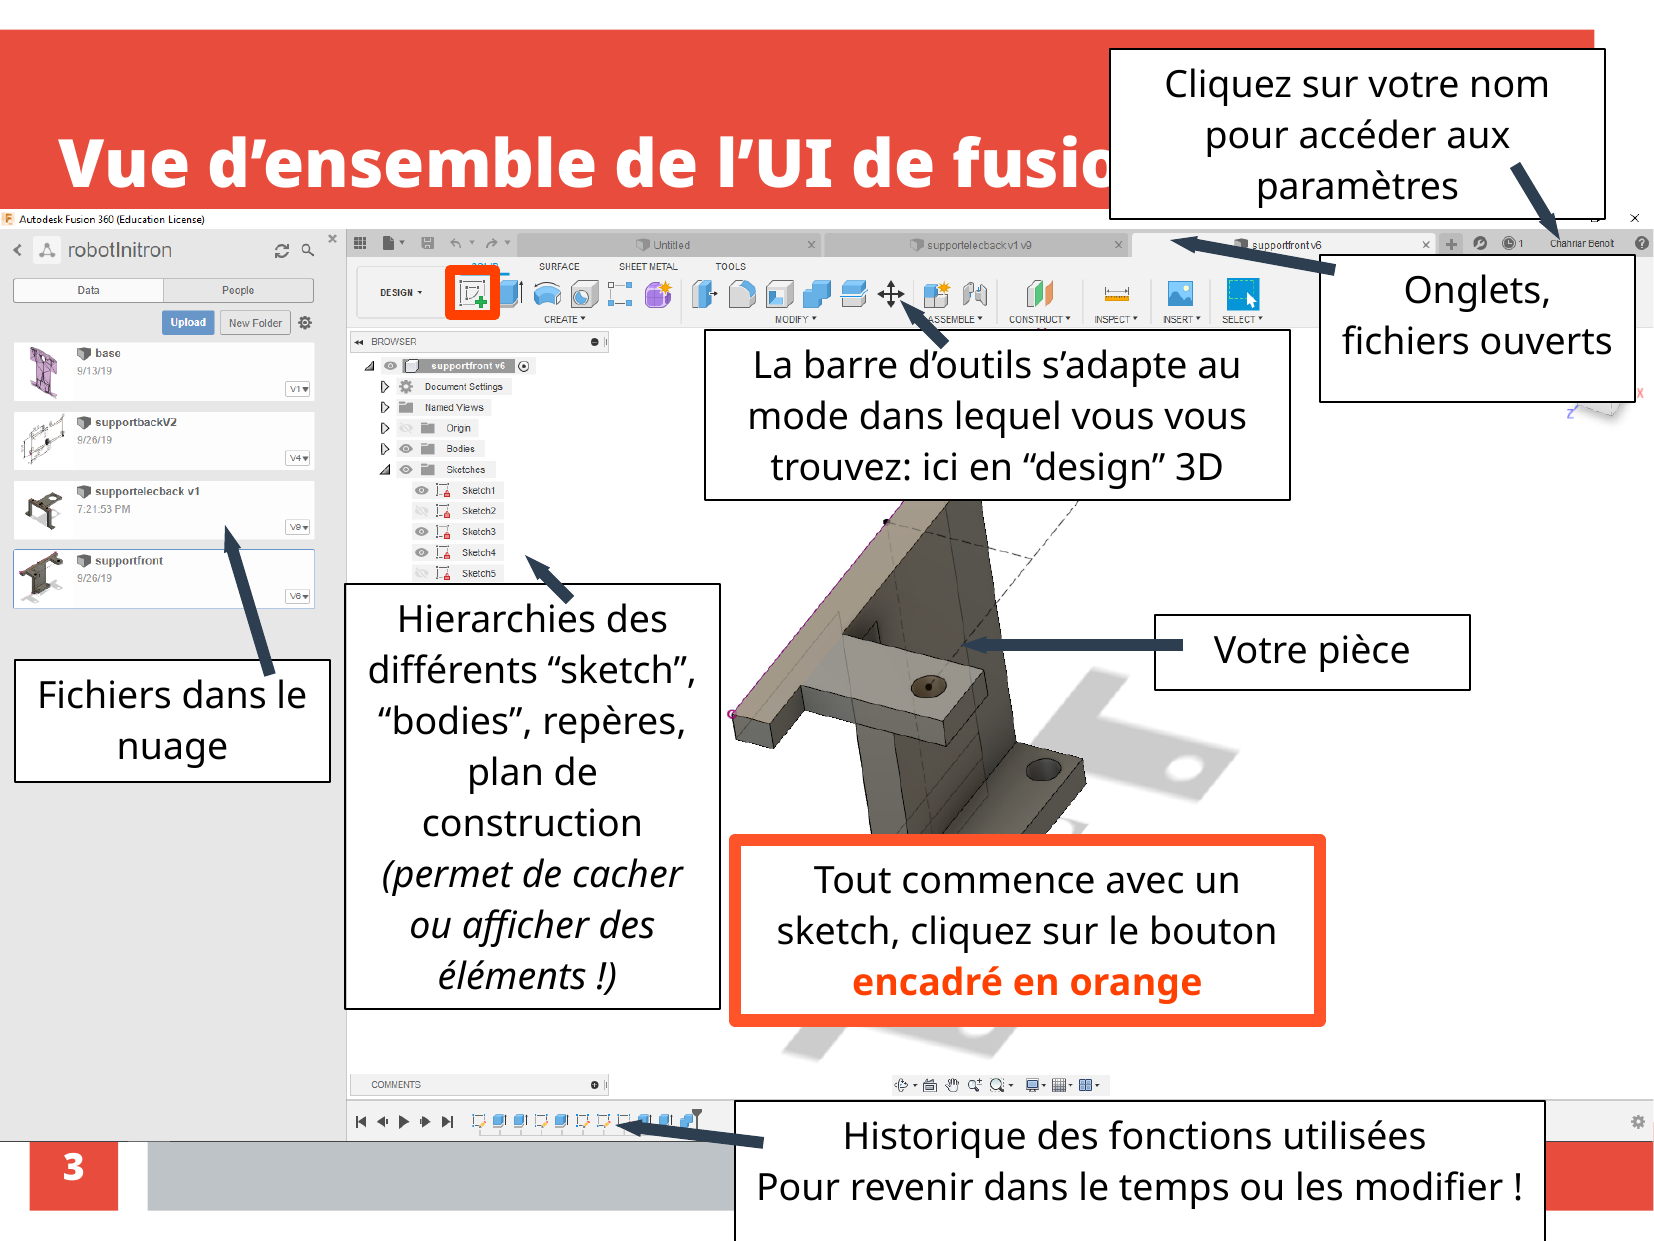

Cliquez sur votre nom pour accéder aux paramètres
# Vue d’ensemble de l’UI de fusion
Onglets, fichiers ouverts
La barre d’outils s’adapte au mode dans lequel vous vous trouvez: ici en “design” 3D
Hierarchies des différents “sketch”, “bodies”, repères, plan de construction
(permet de cacher ou afficher des éléments !)
Votre pièce
Fichiers dans le nuage
Tout commence avec un sketch, cliquez sur le bouton encadré en orange
Historique des fonctions utilisées
Pour revenir dans le temps ou les modifier !
3